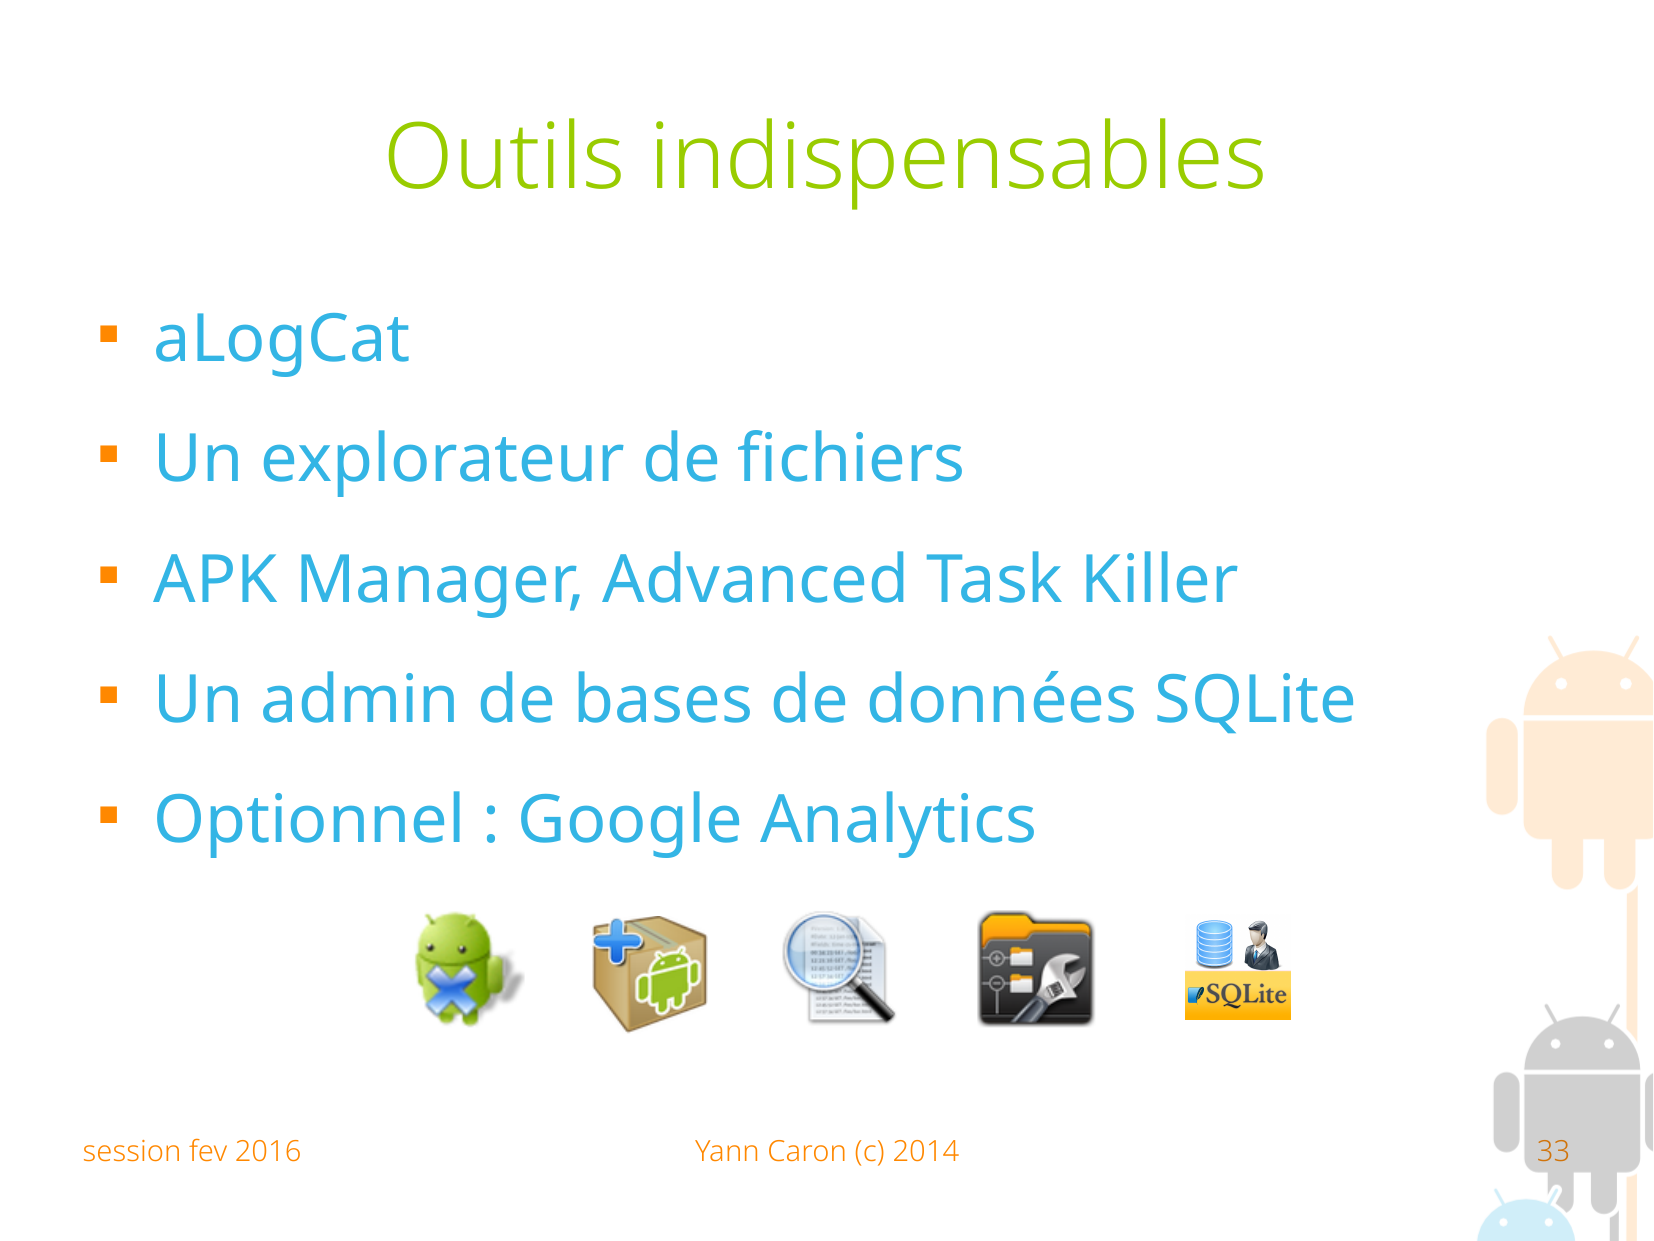

# Outils indispensables
aLogCat
Un explorateur de fichiers
APK Manager, Advanced Task Killer
Un admin de bases de données SQLite
Optionnel : Google Analytics
session fev 2016
Yann Caron (c) 2014
33